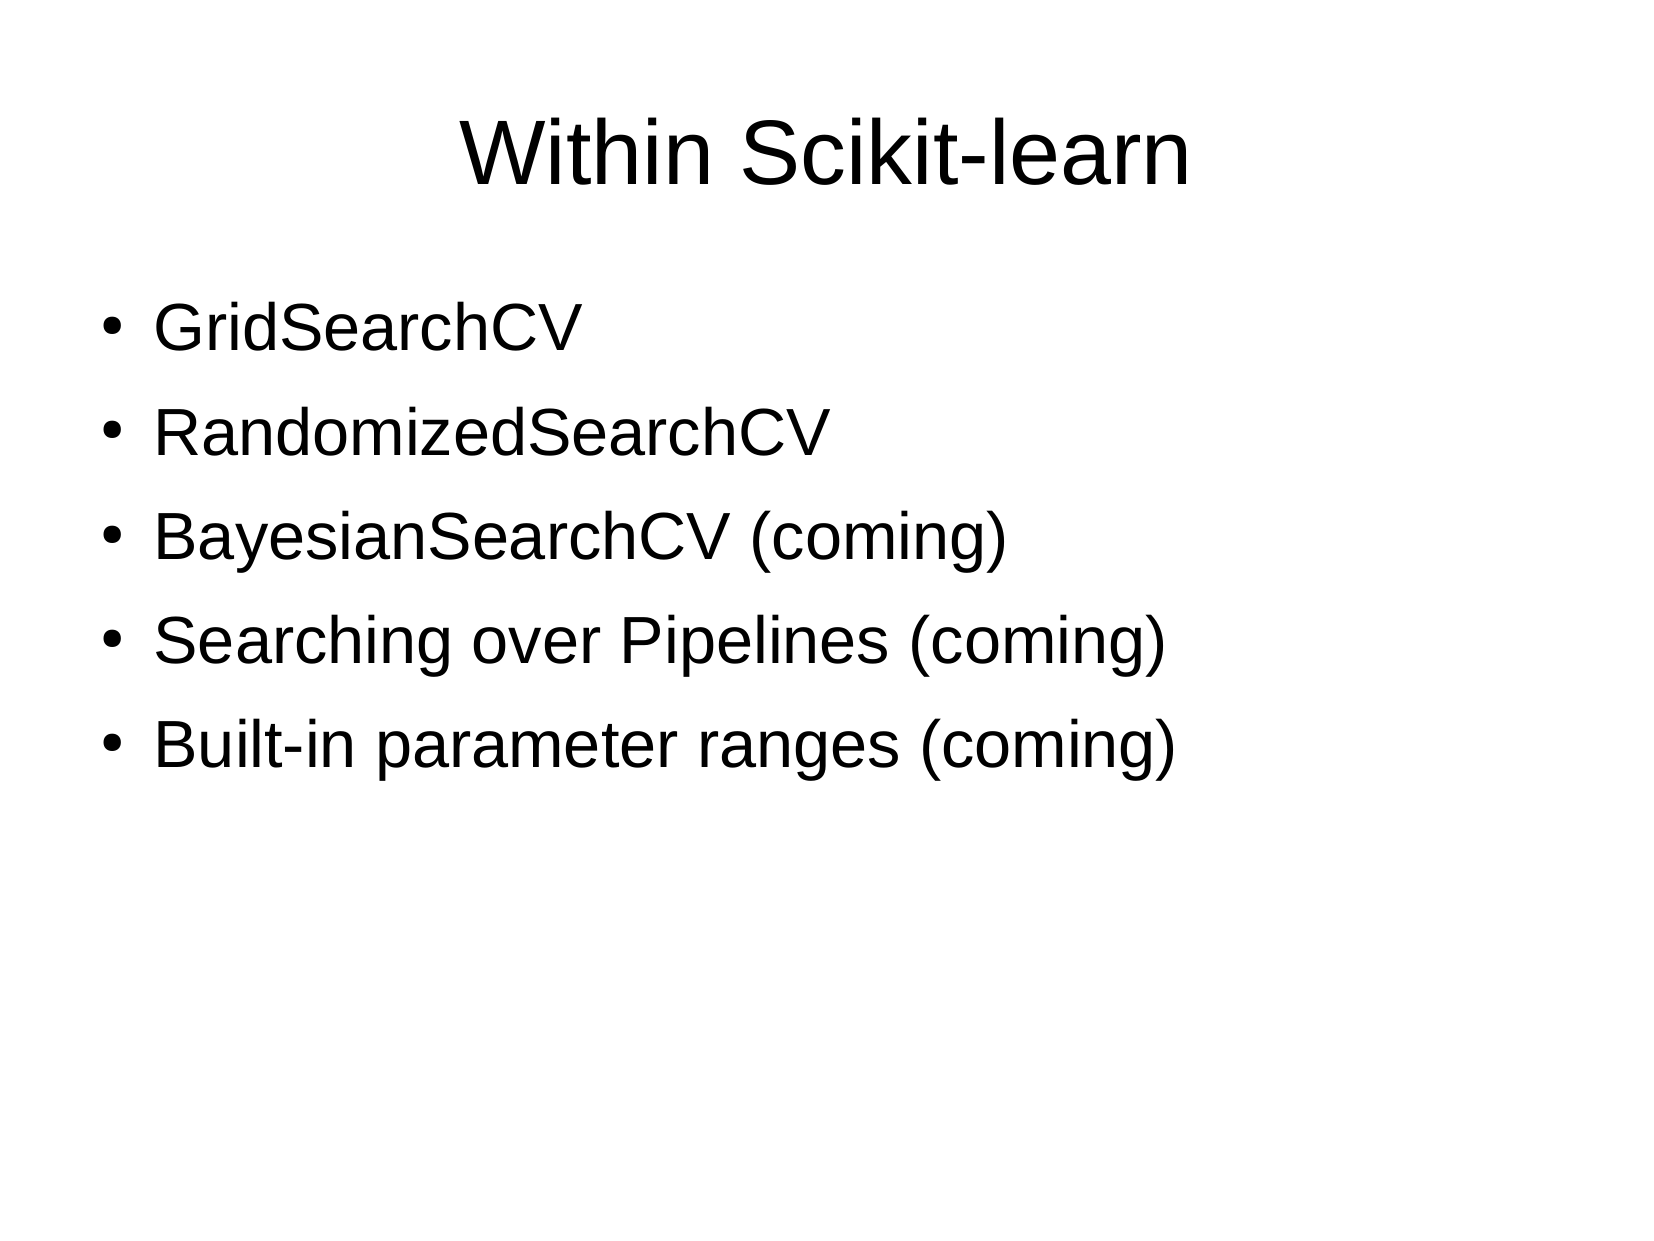

# Within Scikit-learn
GridSearchCV
RandomizedSearchCV
BayesianSearchCV (coming)
Searching over Pipelines (coming)
Built-in parameter ranges (coming)